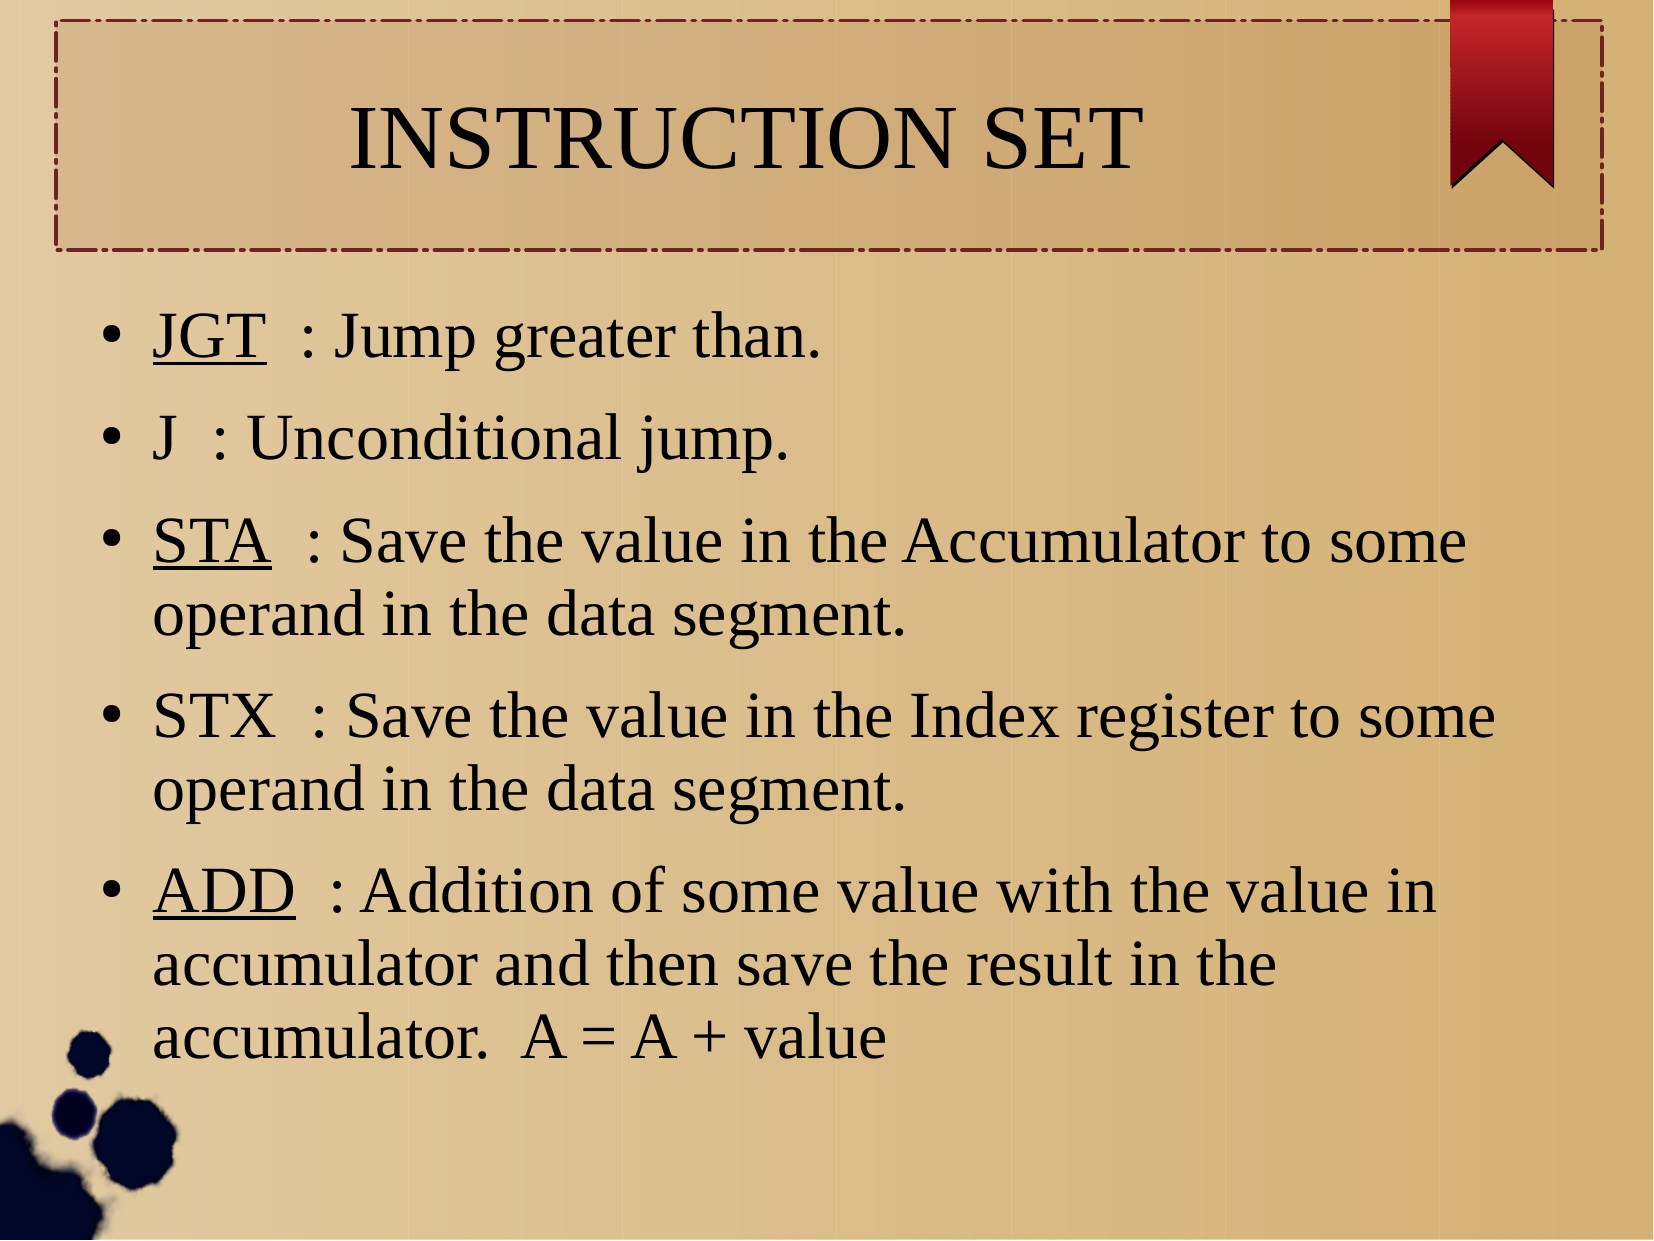

# INSTRUCTION SET
JGT : Jump greater than.
J : Unconditional jump.
STA : Save the value in the Accumulator to some operand in the data segment.
STX : Save the value in the Index register to some operand in the data segment.
ADD : Addition of some value with the value in accumulator and then save the result in the accumulator. A = A + value